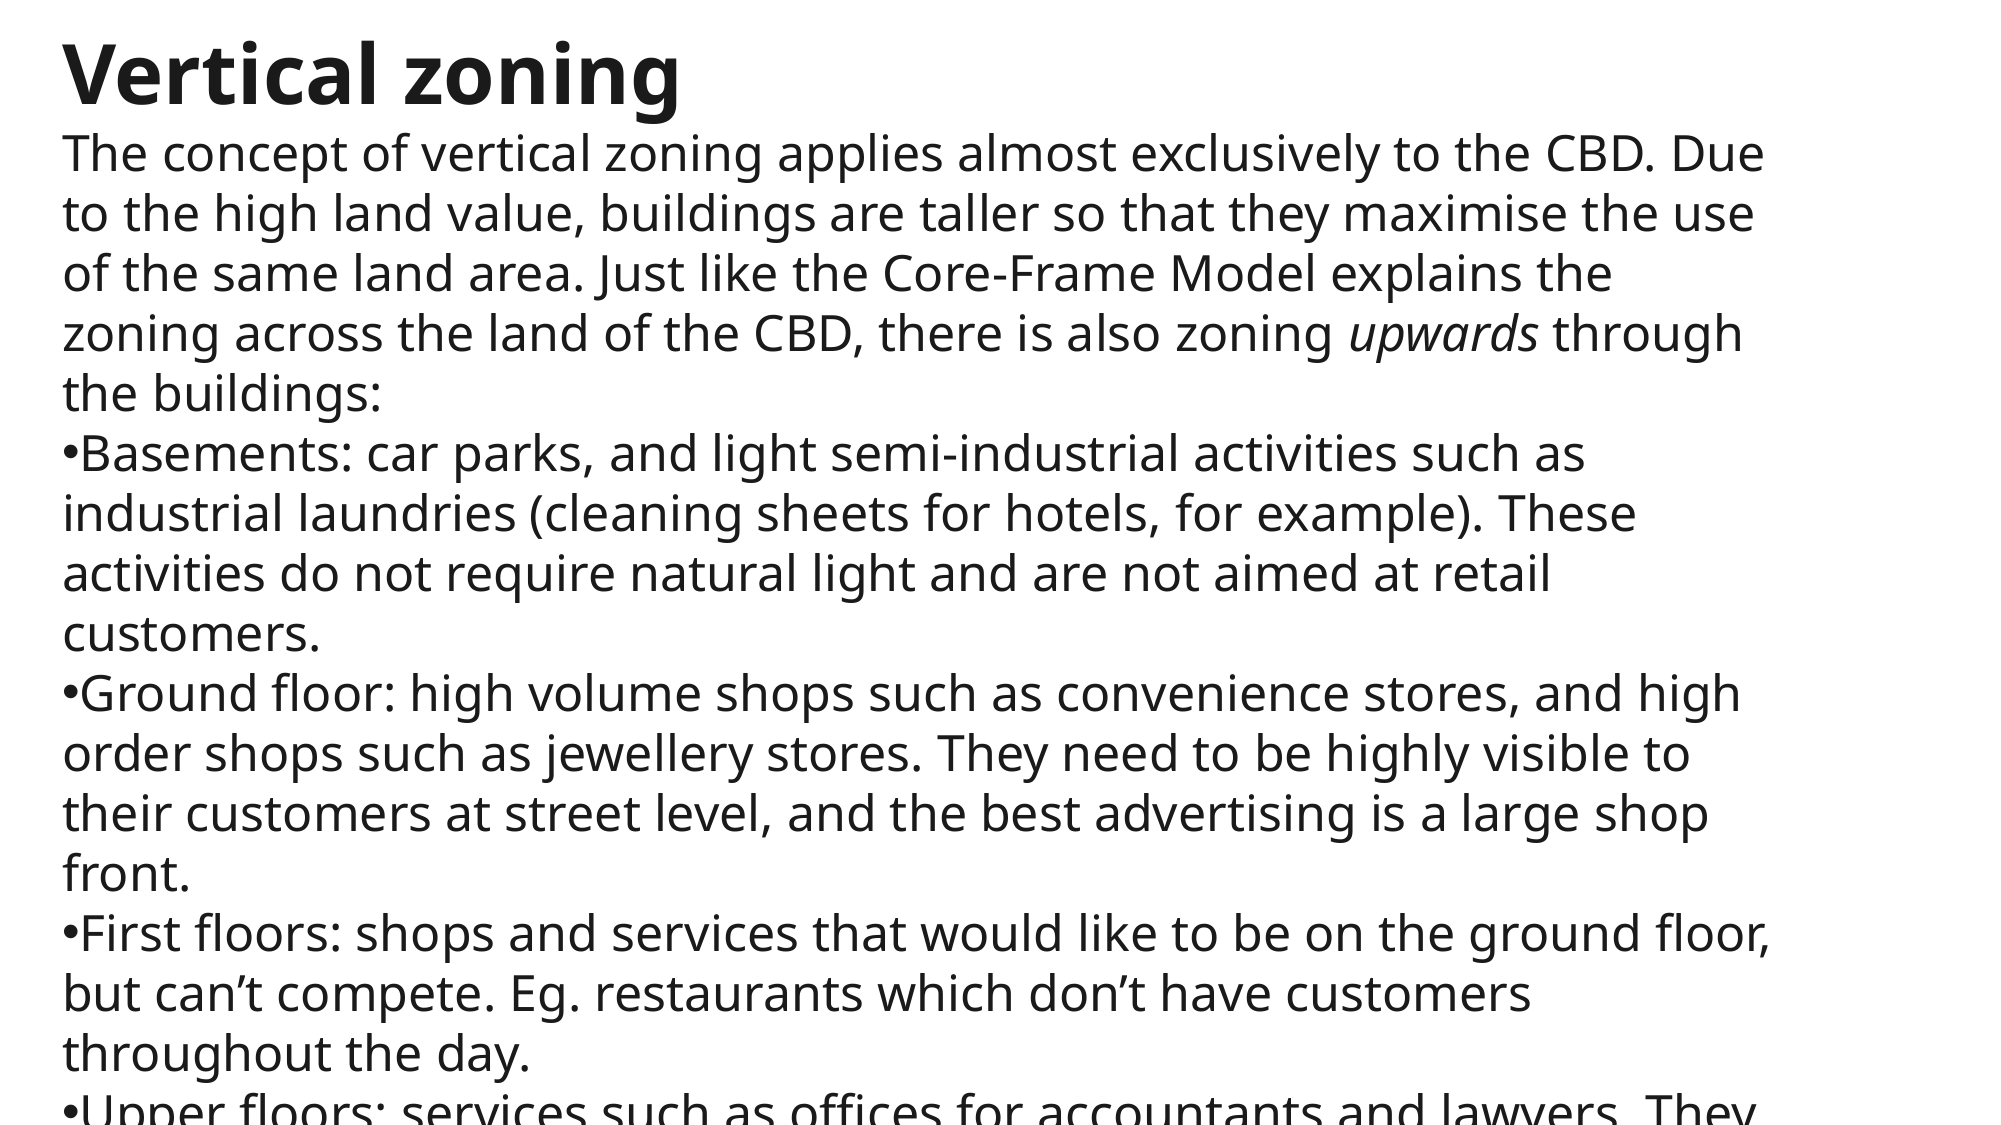

Vertical zoning
The concept of vertical zoning applies almost exclusively to the CBD. Due to the high land value, buildings are taller so that they maximise the use of the same land area. Just like the Core-Frame Model explains the zoning across the land of the CBD, there is also zoning upwards through the buildings:
Basements: car parks, and light semi-industrial activities such as industrial laundries (cleaning sheets for hotels, for example). These activities do not require natural light and are not aimed at retail customers.
Ground floor: high volume shops such as convenience stores, and high order shops such as jewellery stores. They need to be highly visible to their customers at street level, and the best advertising is a large shop front.
First floors: shops and services that would like to be on the ground floor, but can’t compete. Eg. restaurants which don’t have customers throughout the day.
Upper floors: services such as offices for accountants and lawyers. They need to be easily accessible in the CBD, but they don’t require a visible presence at ground level and often they need a lot more space than the ground floor would provide.
An excellent example of vertical zoning is in Times Square in Hong Kong.